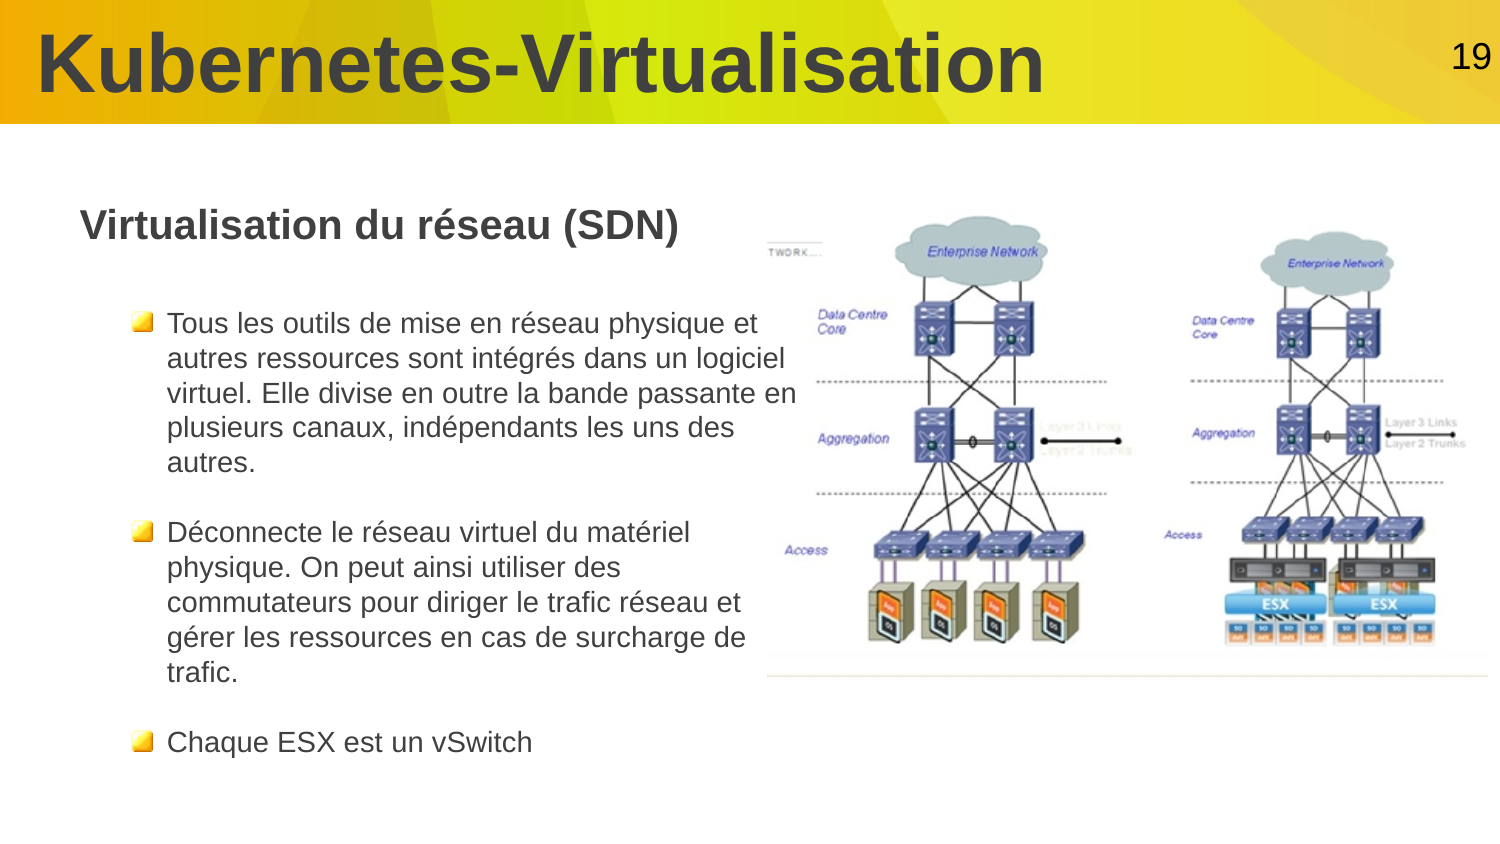

Kubernetes-Virtualisation
Virtualisation du réseau (SDN)
Tous les outils de mise en réseau physique et autres ressources sont intégrés dans un logiciel virtuel. Elle divise en outre la bande passante en plusieurs canaux, indépendants les uns des autres.
Déconnecte le réseau virtuel du matériel physique. On peut ainsi utiliser des commutateurs pour diriger le trafic réseau et gérer les ressources en cas de surcharge de trafic.
Chaque ESX est un vSwitch